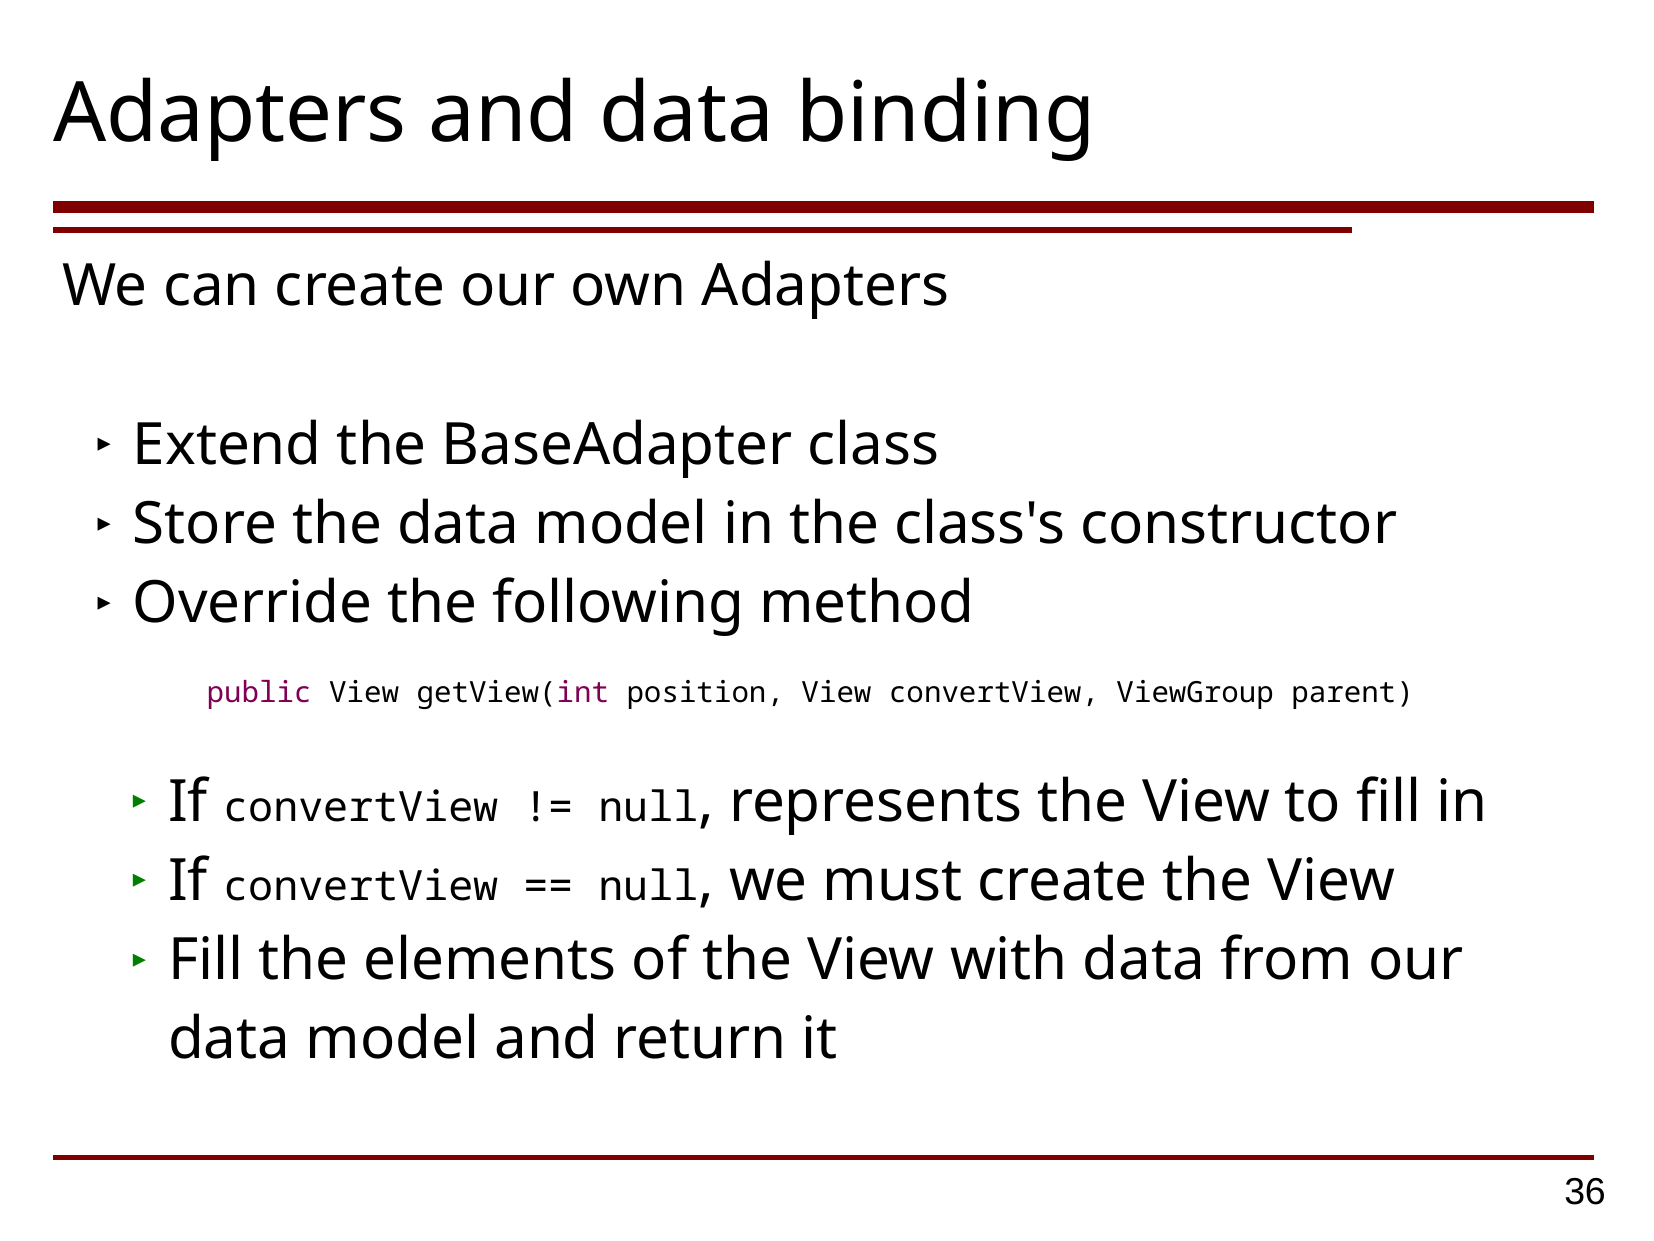

# Adapters and data binding
We can create our own Adapters
Extend the BaseAdapter class
Store the data model in the class's constructor
Override the following method
	public View getView(int position, View convertView, ViewGroup parent)
If convertView != null, represents the View to fill in
If convertView == null, we must create the View
Fill the elements of the View with data from our data model and return it